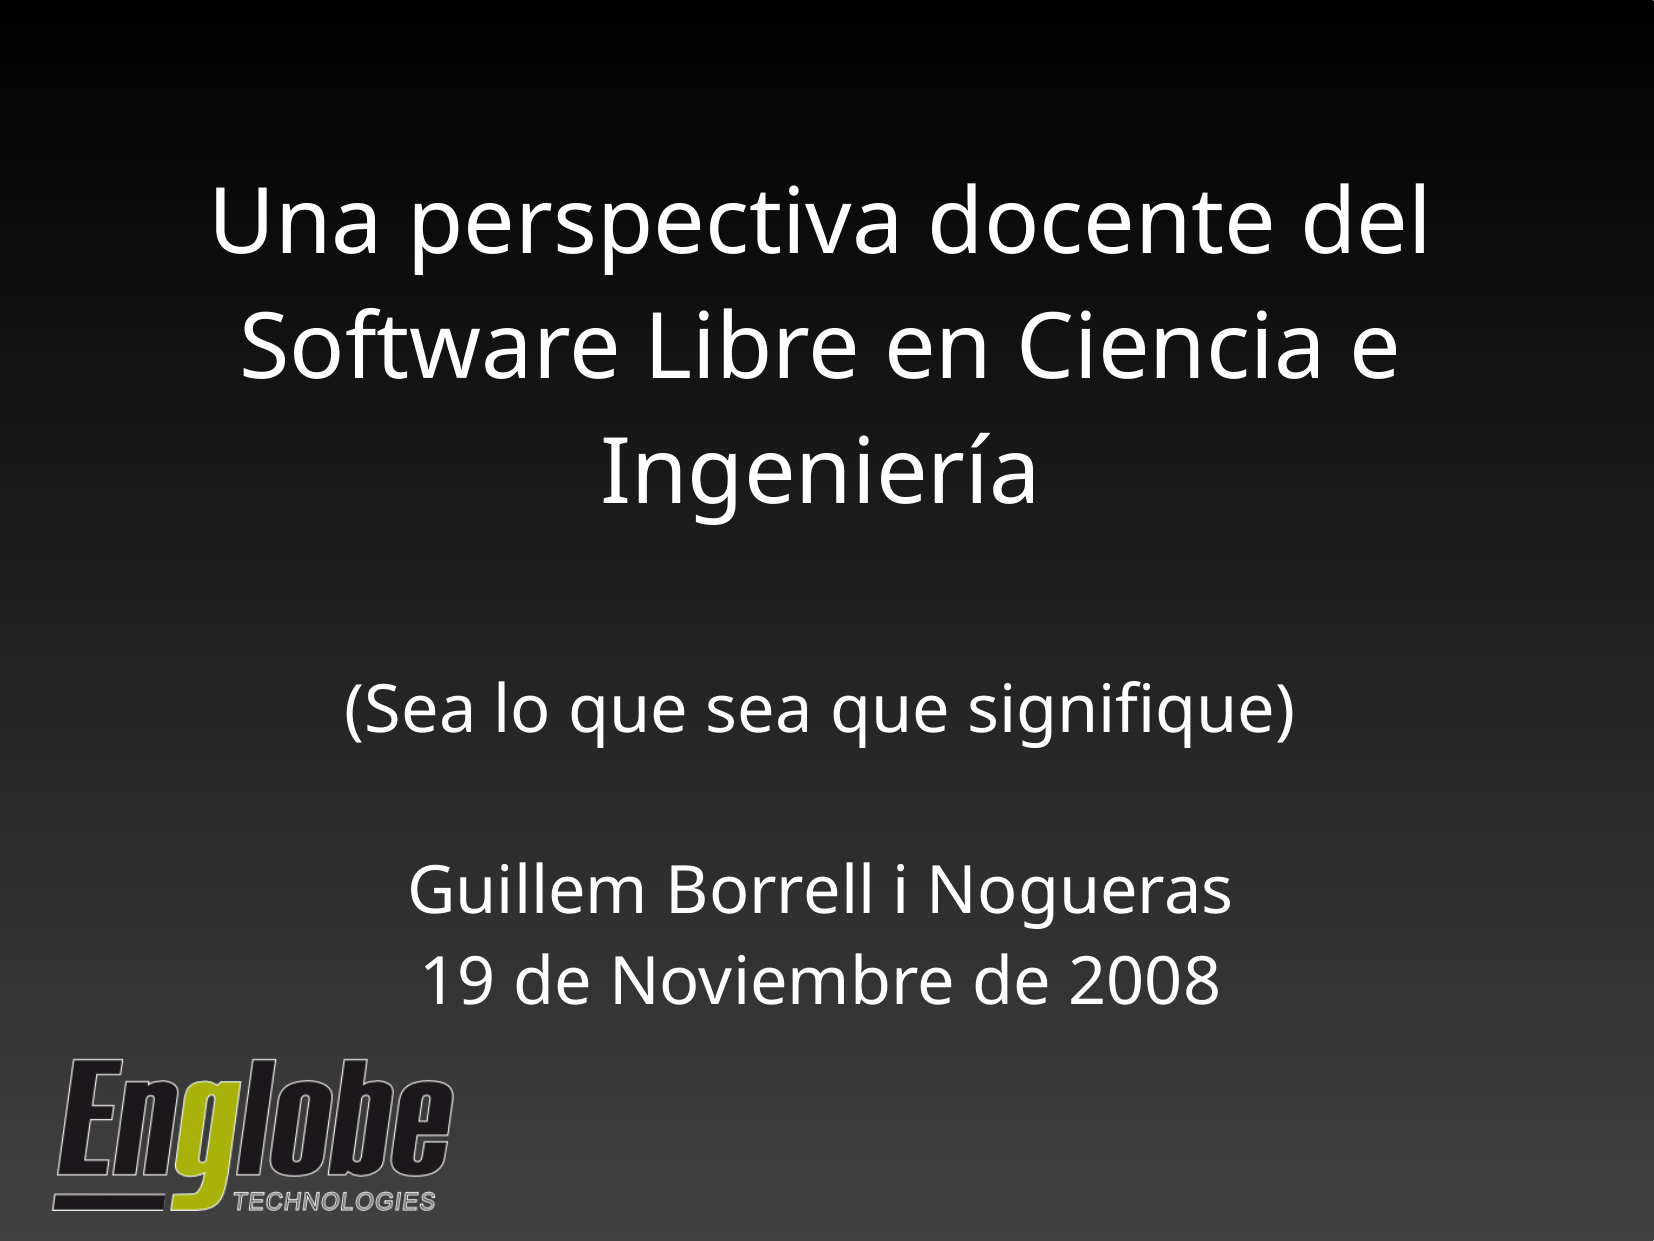

# Una perspectiva docente del Software Libre en Ciencia e Ingeniería
(Sea lo que sea que signifique)
Guillem Borrell i Nogueras
19 de Noviembre de 2008